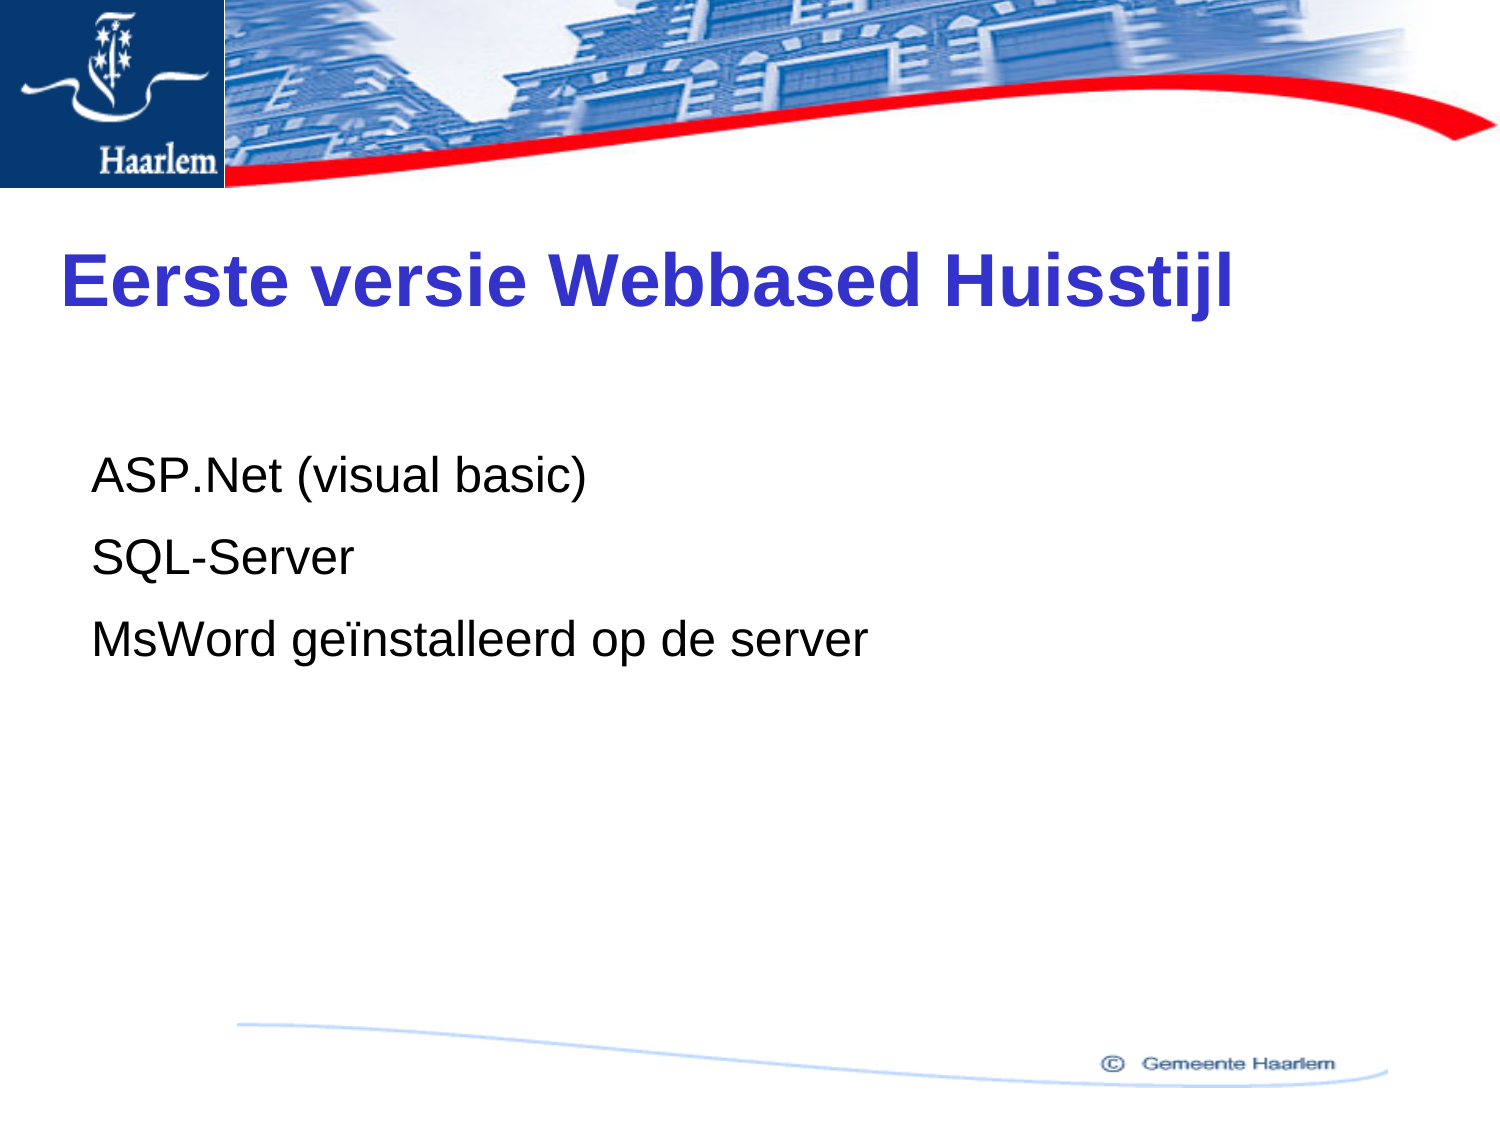

Eerste versie Webbased Huisstijl
 ASP.Net (visual basic)
 SQL-Server
 MsWord geїnstalleerd op de server